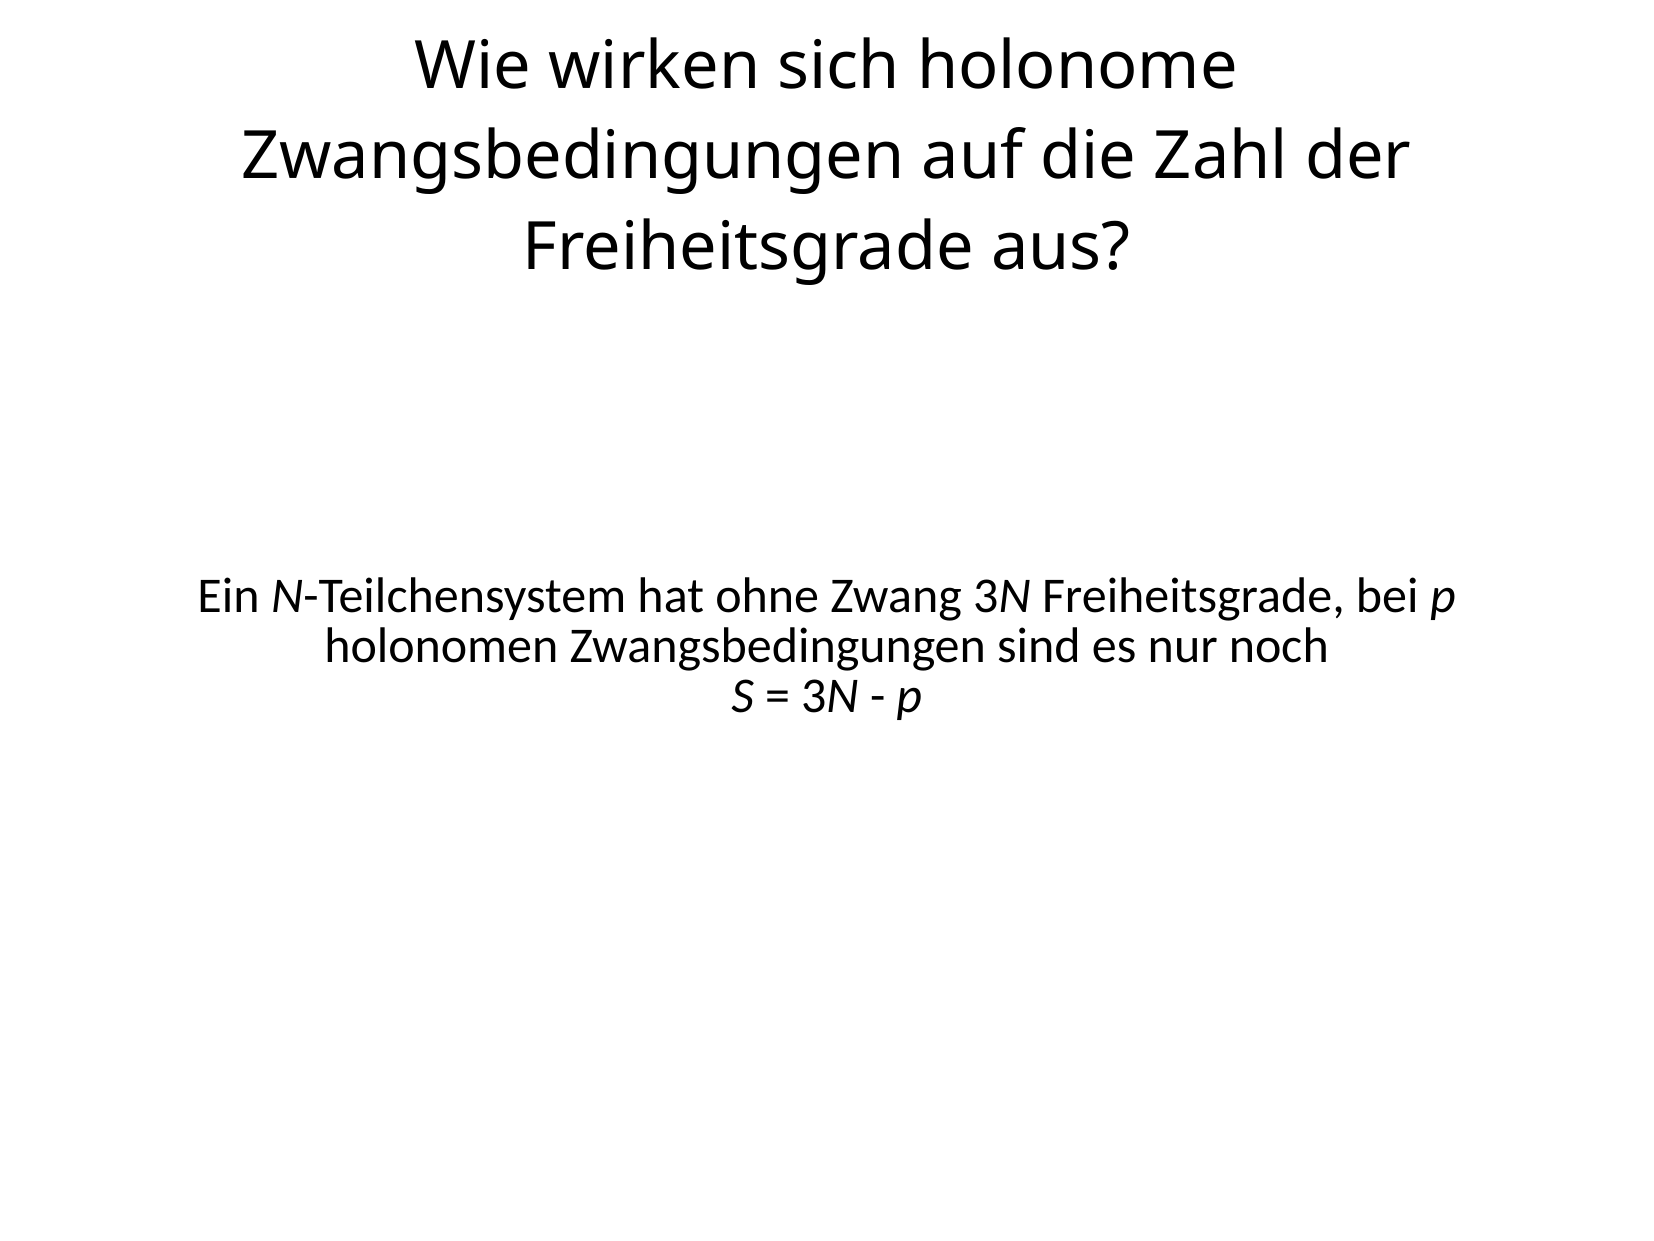

# Wie wirken sich holonome Zwangsbedingungen auf die Zahl der Freiheitsgrade aus?
Ein N-Teilchensystem hat ohne Zwang 3N Freiheitsgrade, bei p holonomen Zwangsbedingungen sind es nur noch
S = 3N - p